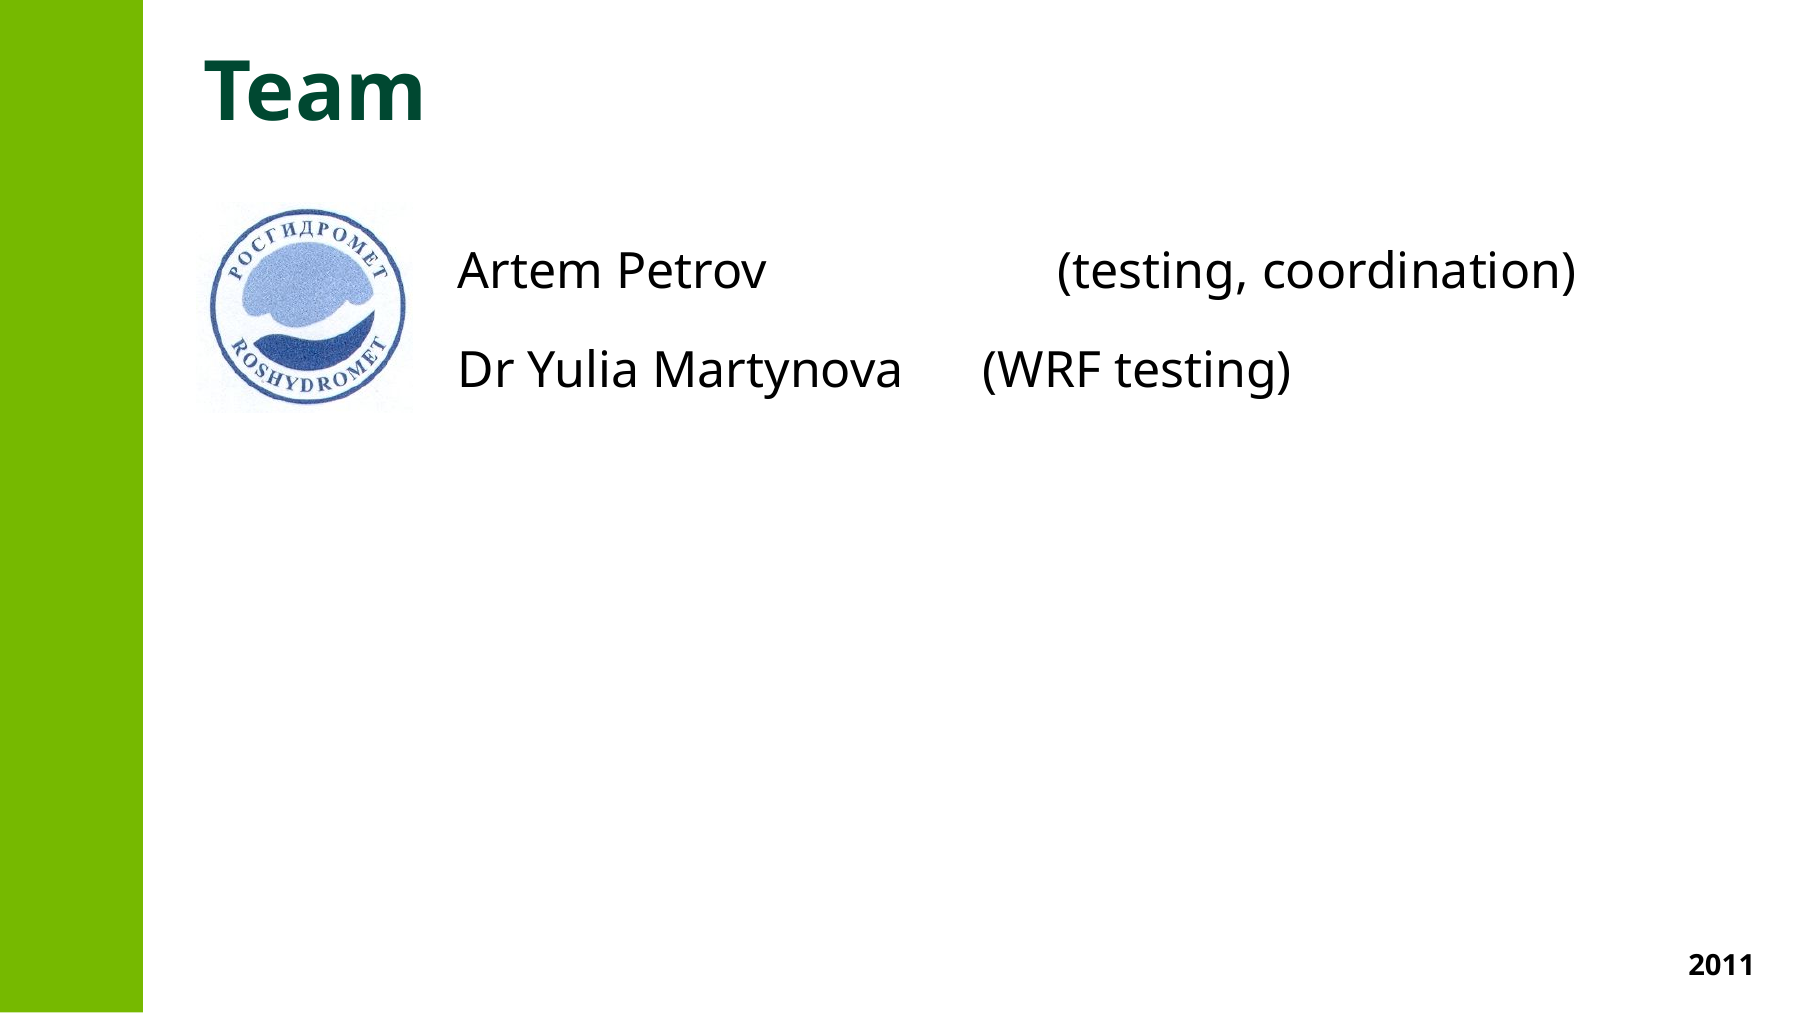

# Team
Artem Petrov				(testing, coordination)
Dr Yulia Martynova		(WRF testing)